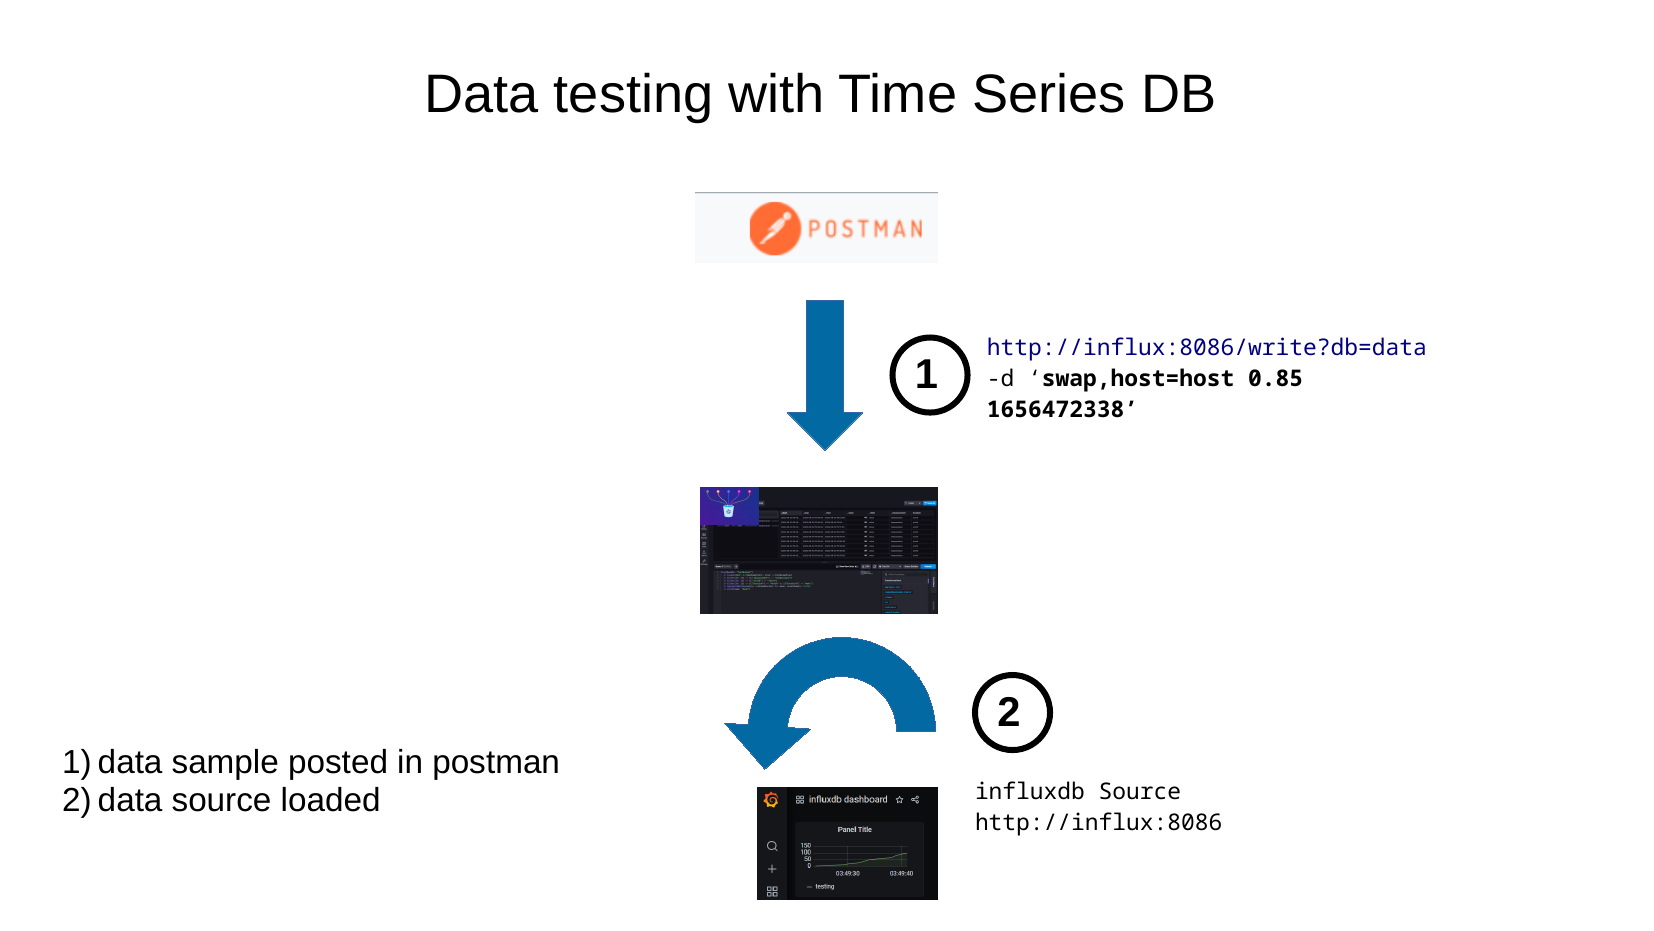

# Data testing with Time Series DB
http://influx:8086/write?db=data
-d ‘swap,host=host 0.85 1656472338’
1
2
data sample posted in postman
data source loaded
influxdb Source
http://influx:8086